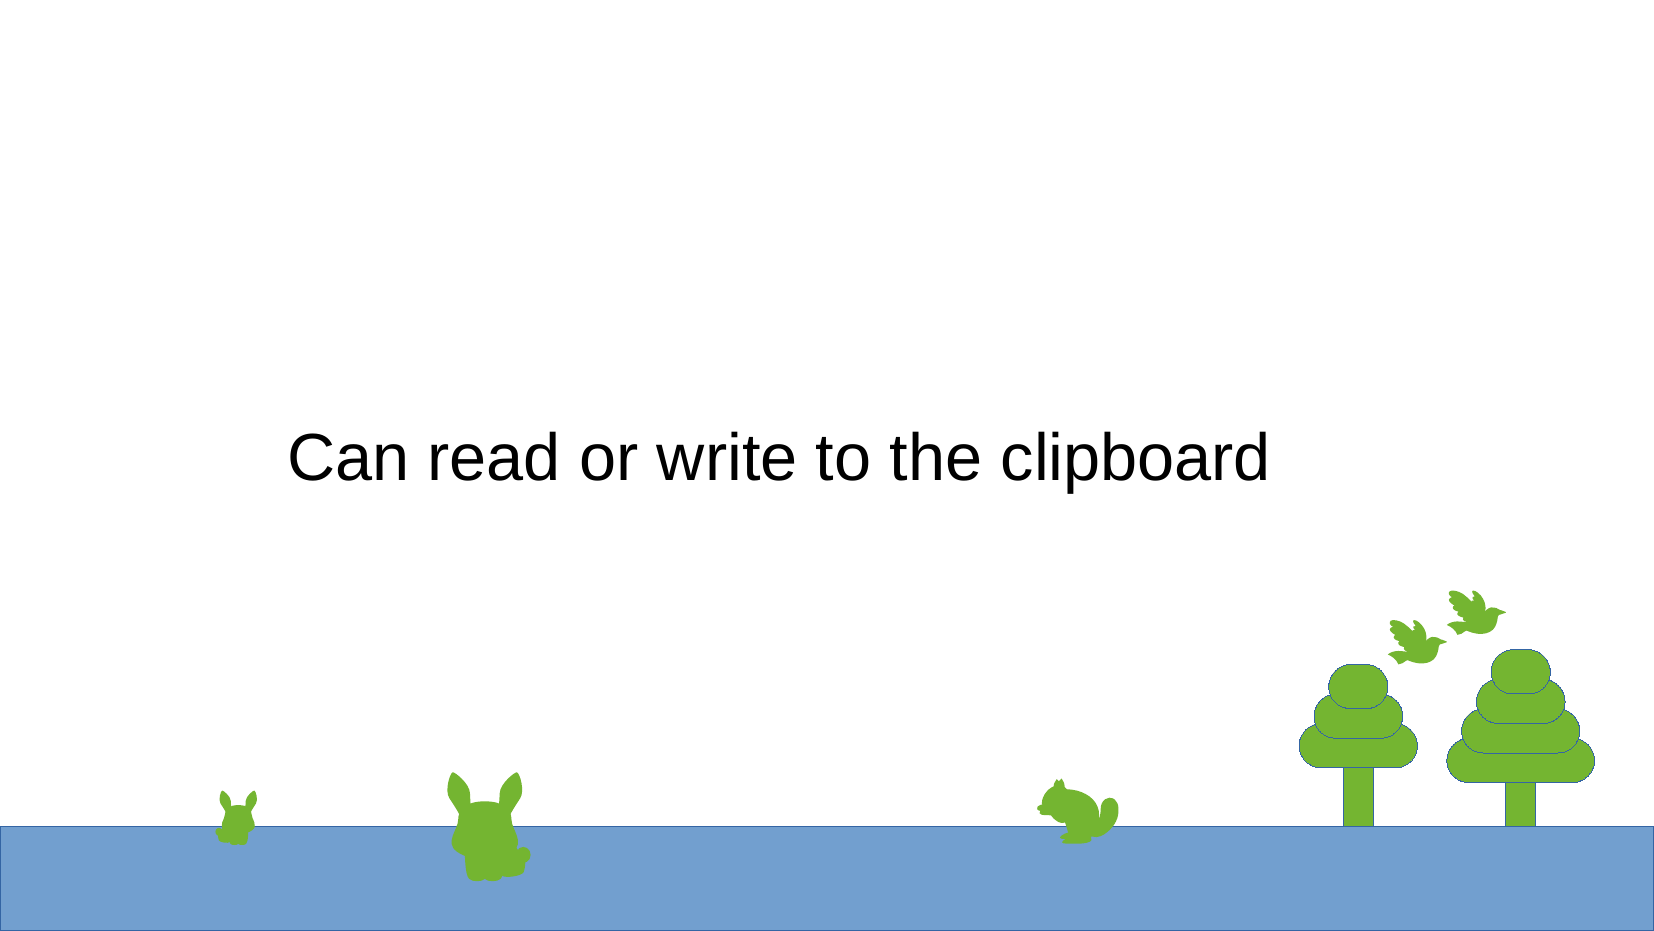

# Can read or write to the clipboard